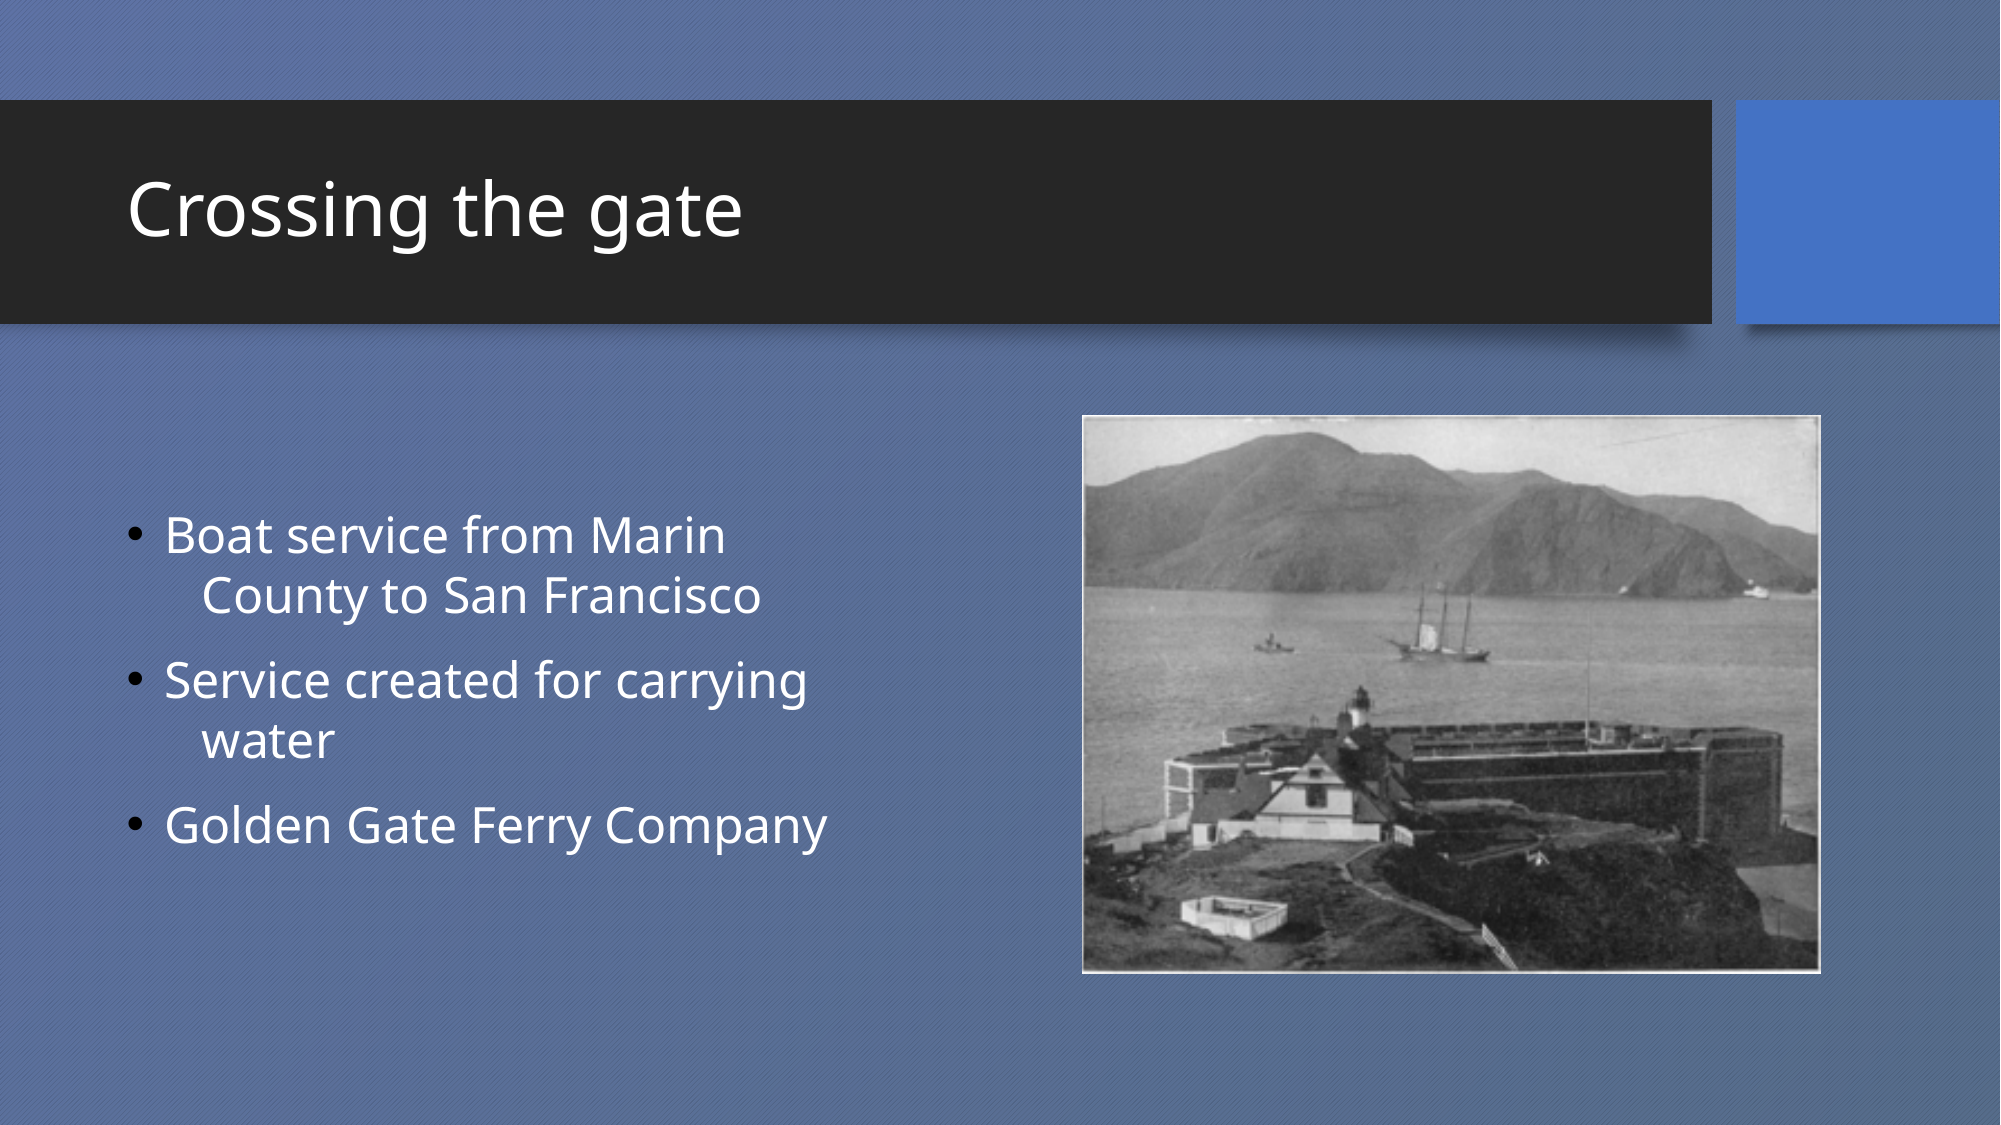

# Crossing the gate
Boat service from Marin County to San Francisco
Service created for carrying water
Golden Gate Ferry Company